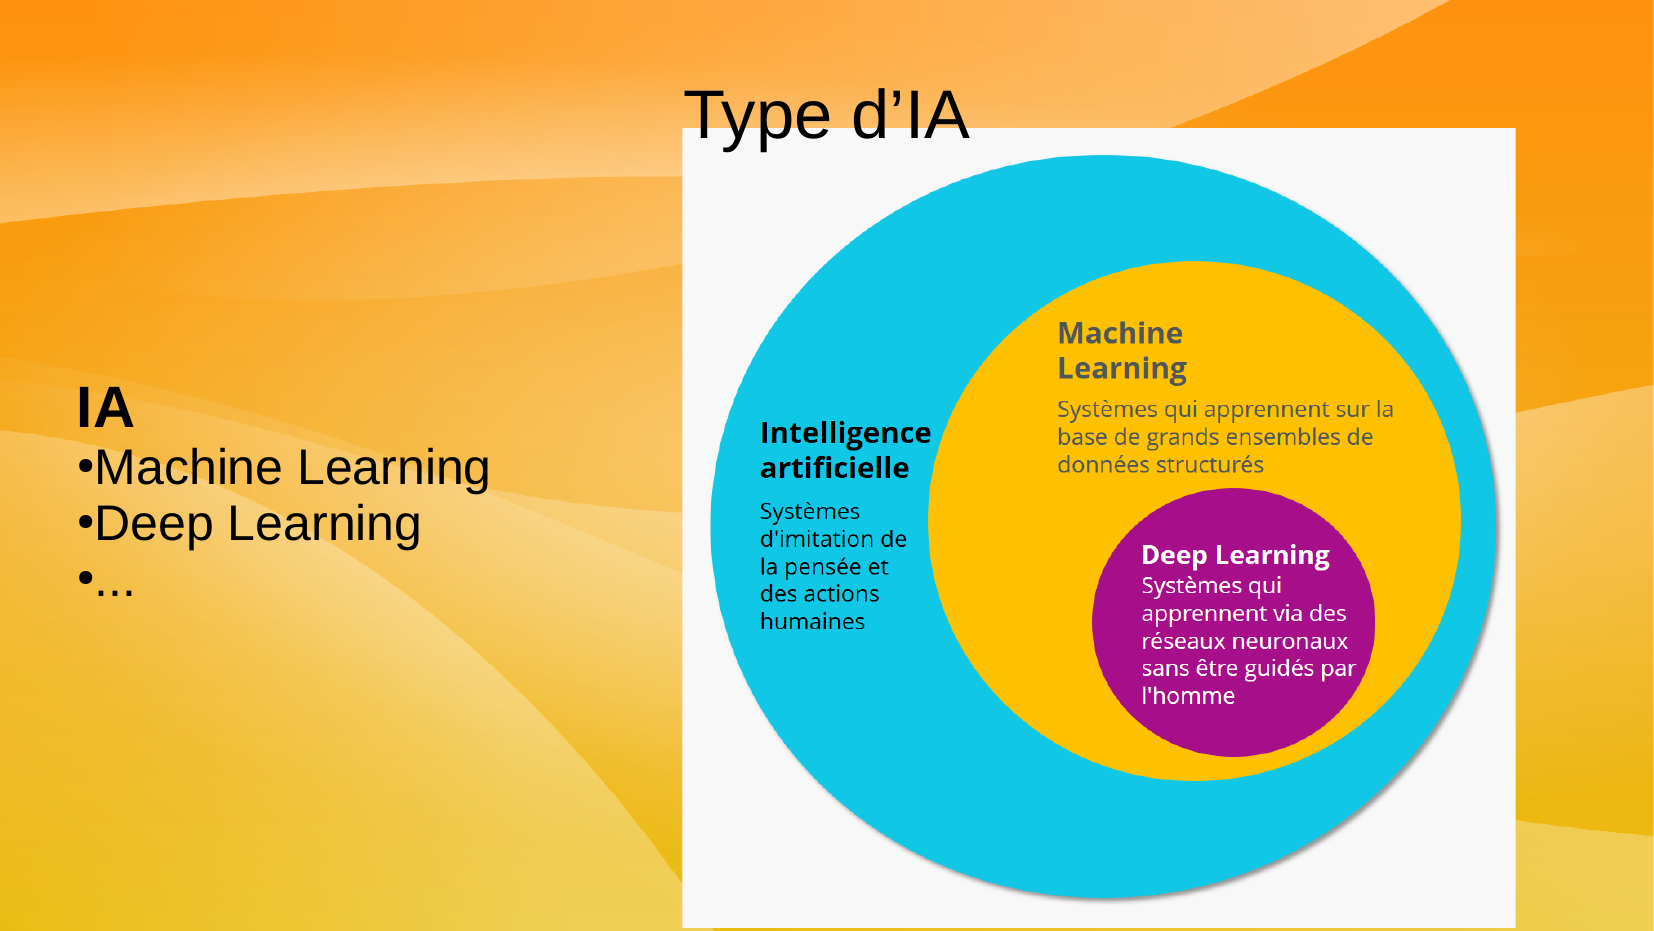

# Type d’IA
IA
Machine Learning
Deep Learning
...